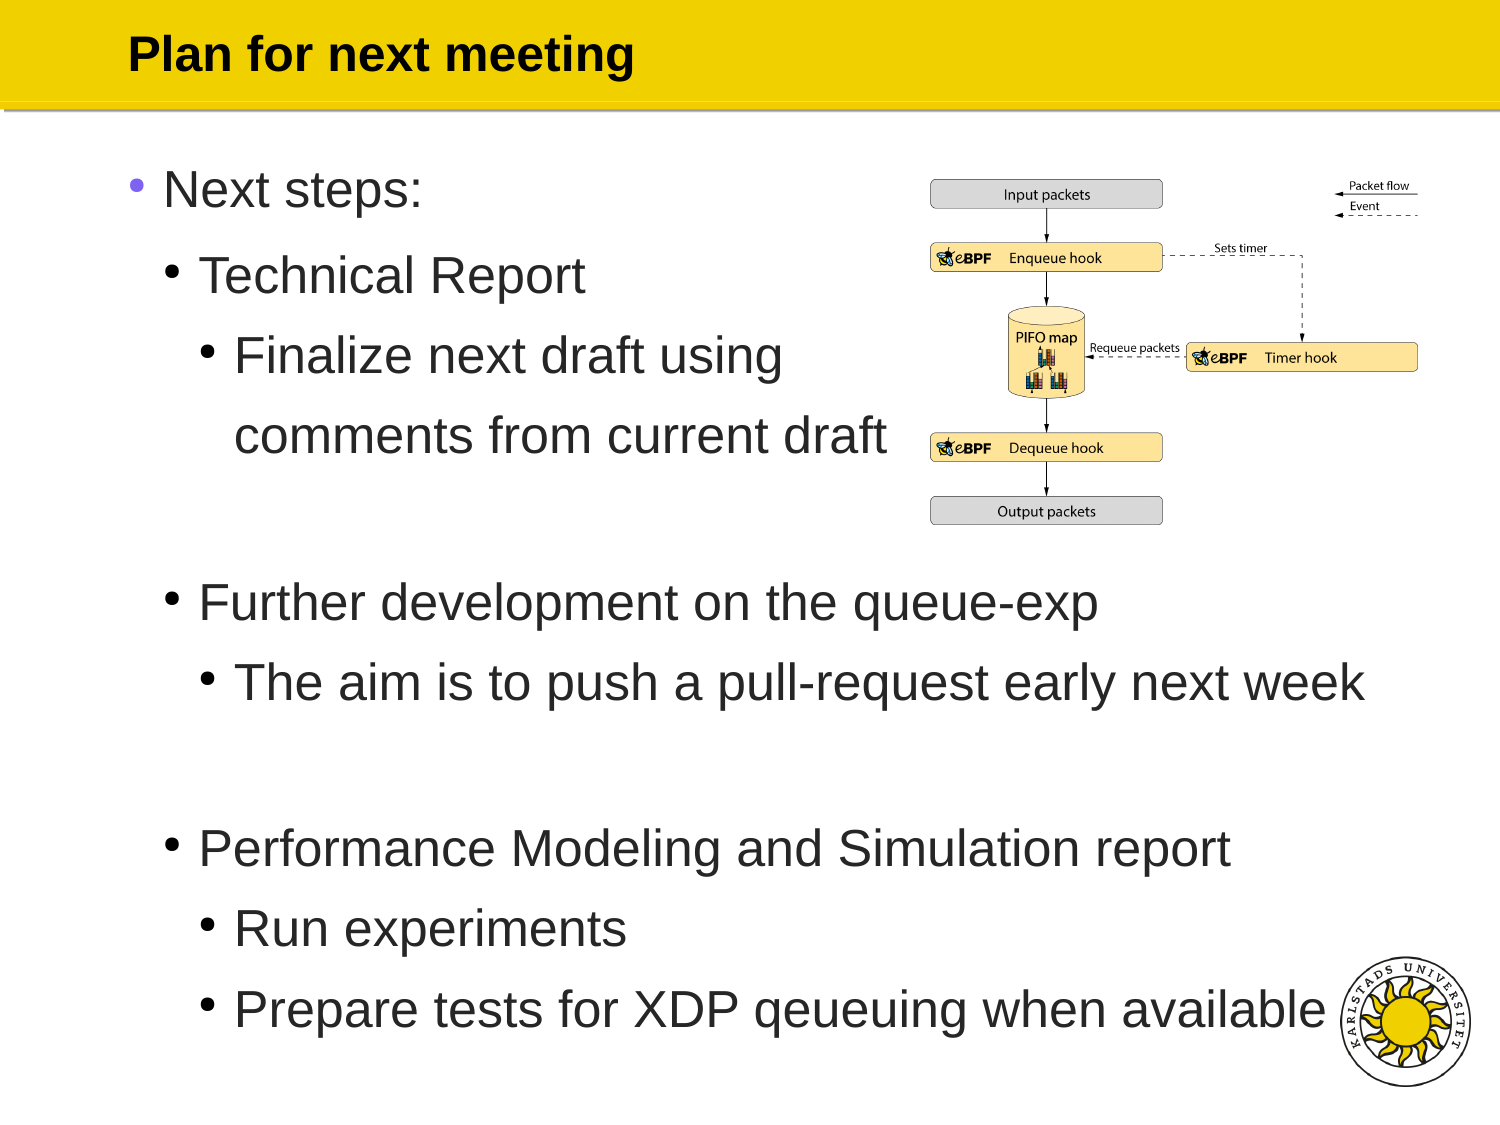

# Plan for next meeting
Next steps:
Technical Report
Finalize next draft using
comments from current draft
Further development on the queue-exp
The aim is to push a pull-request early next week
Performance Modeling and Simulation report
Run experiments
Prepare tests for XDP qeueuing when available